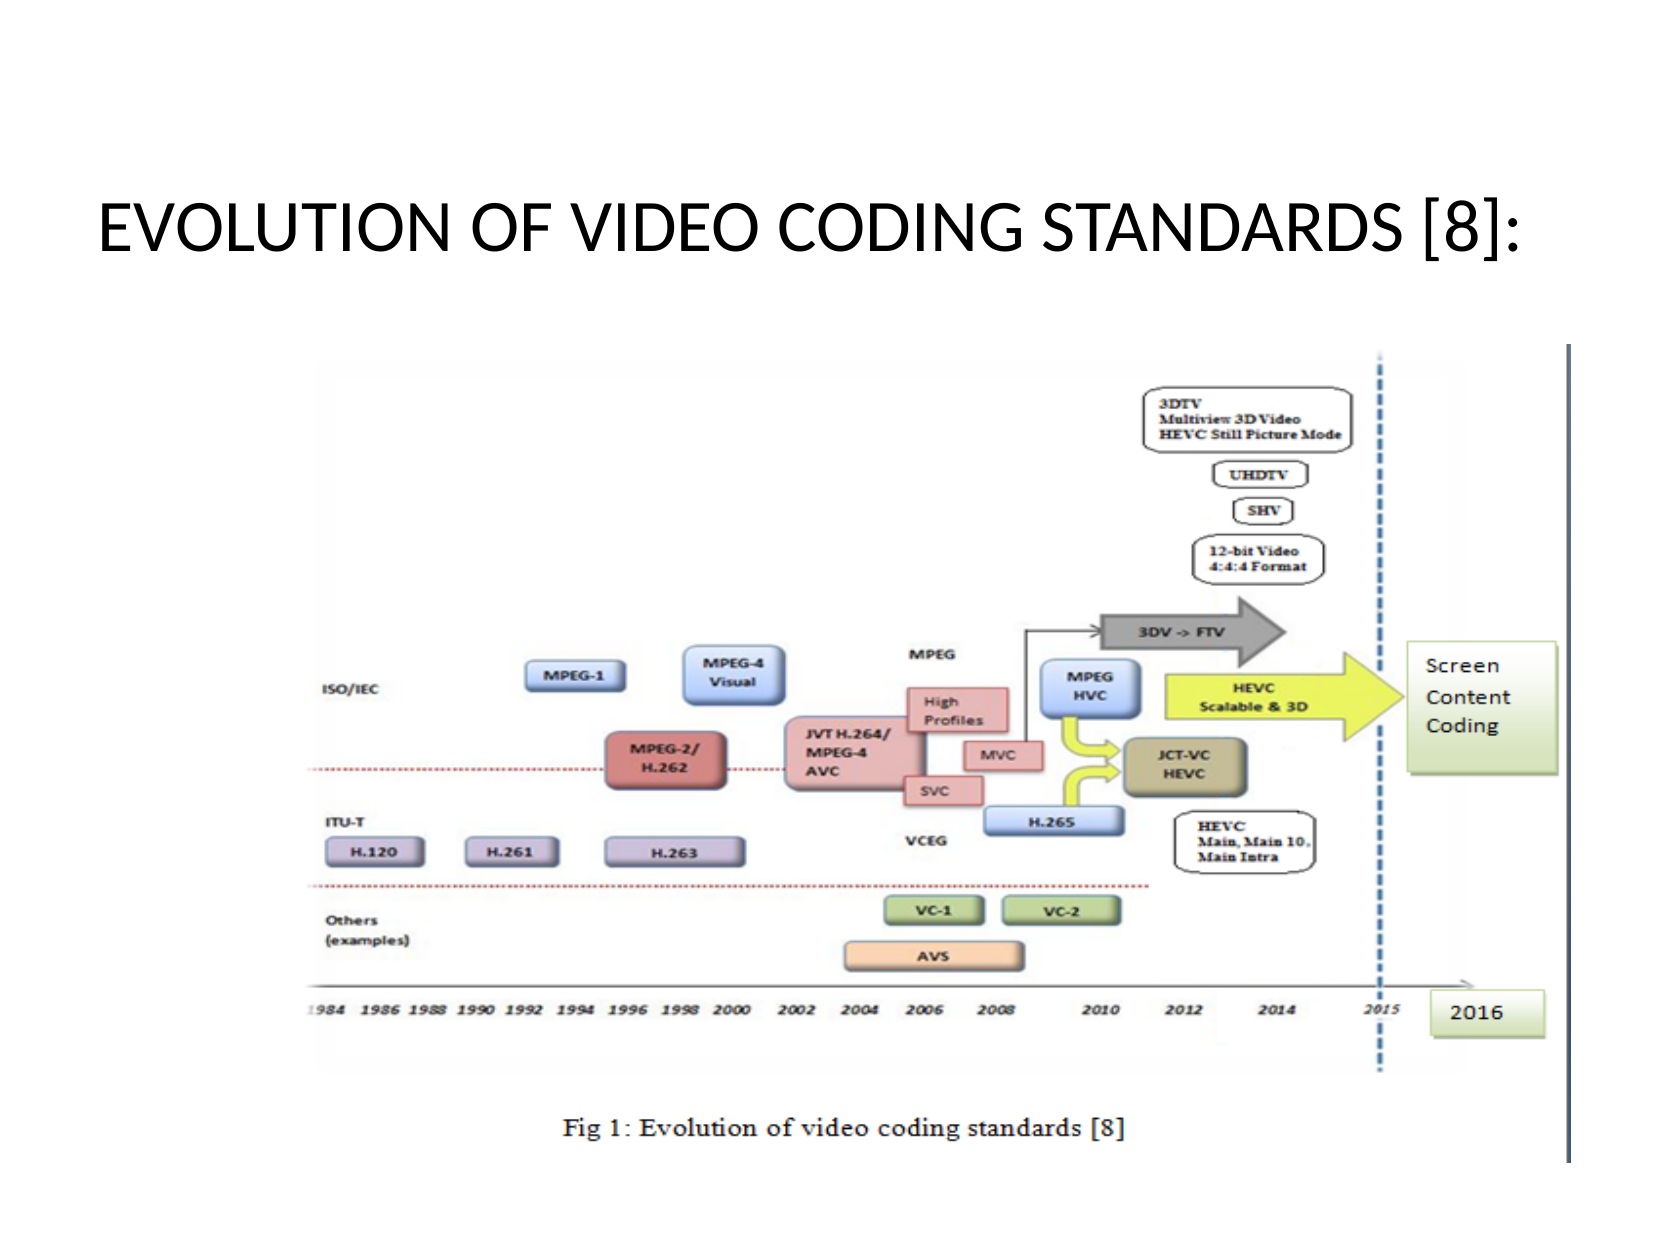

# EVOLUTION OF VIDEO CODING STANDARDS [8]: